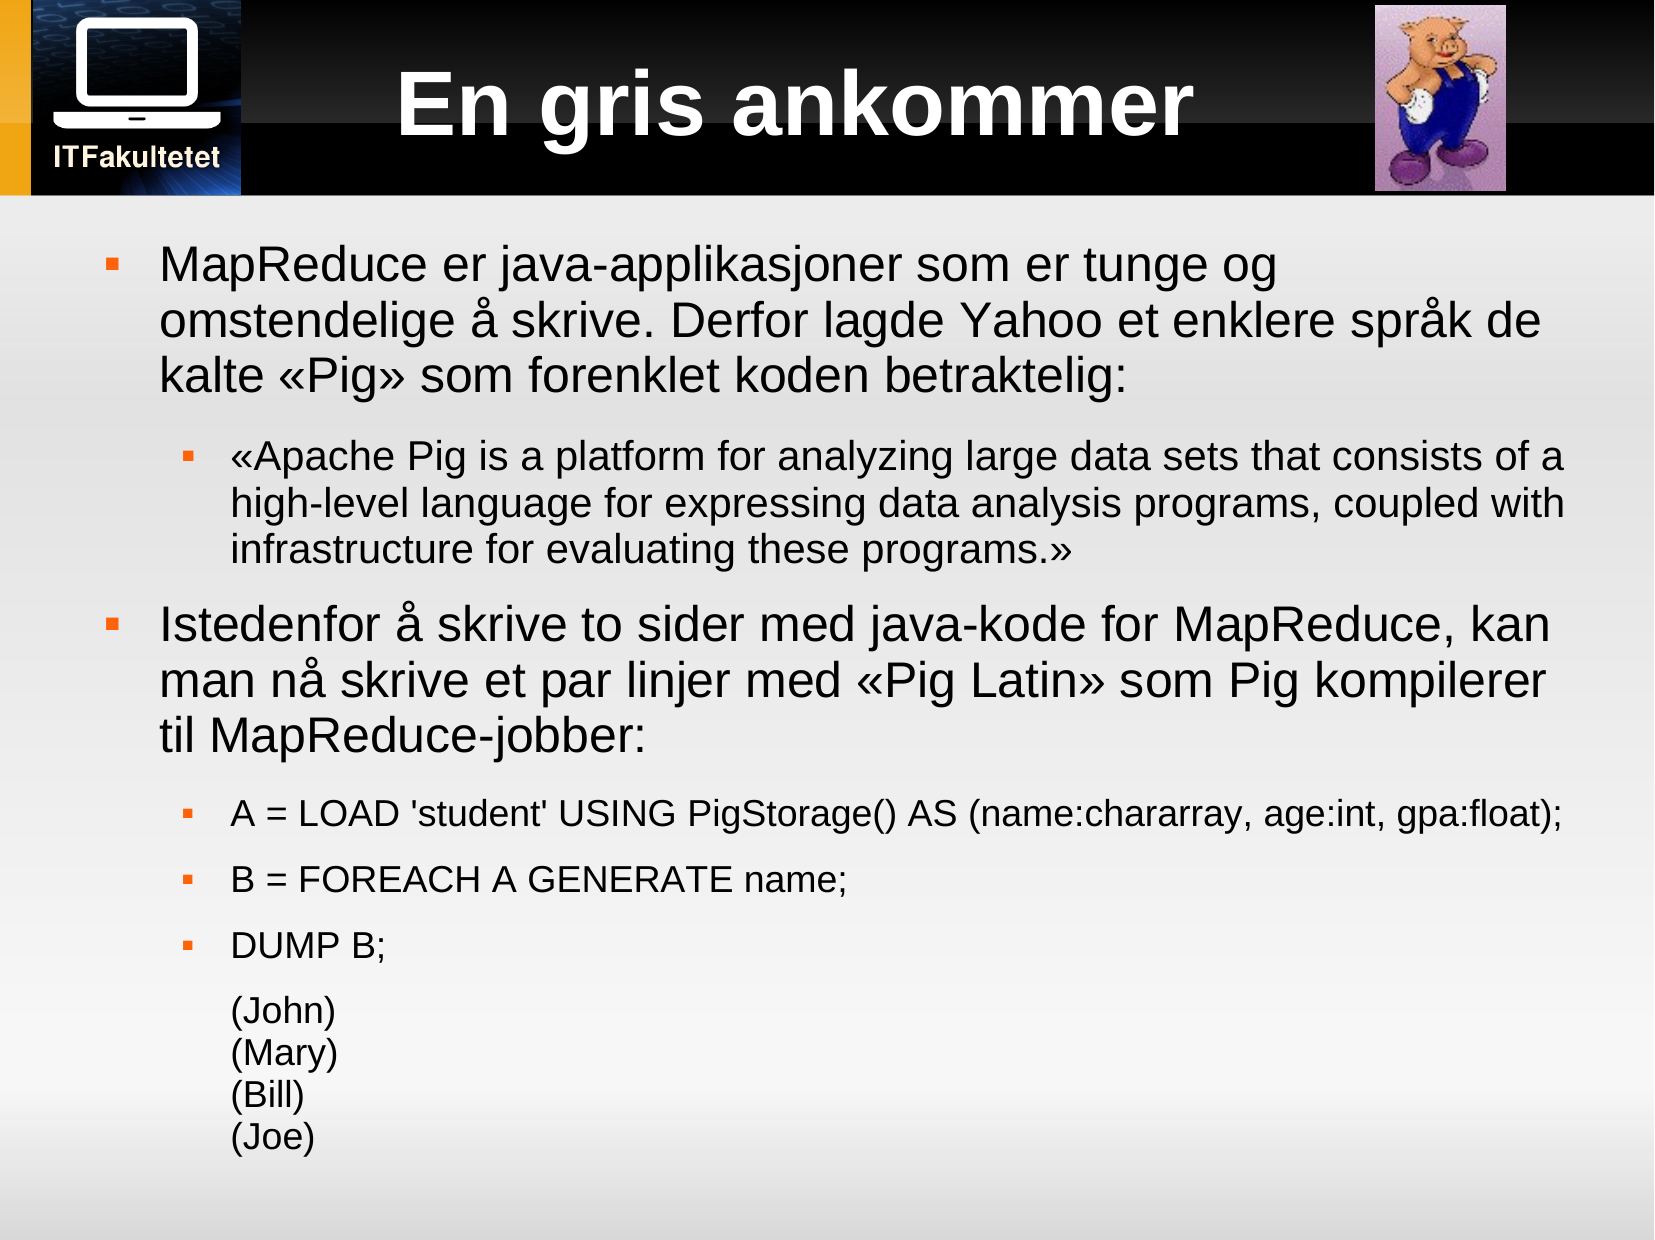

En gris ankommer
MapReduce er java-applikasjoner som er tunge og

omstendelige å skrive. Derfor lagde Yahoo et enklere språk de
kalte «Pig» som forenklet koden betraktelig:
«Apache Pig is a platform for analyzing large data sets that consists of a

high-level language for expressing data analysis programs, coupled with
infrastructure for evaluating these programs.»
Istedenfor å skrive to sider med java-kode for MapReduce, kan

man nå skrive et par linjer med «Pig Latin» som Pig kompilerer
til MapReduce-jobber:
A = LOAD 'student' USING PigStorage() AS (name:chararray, age:int, gpa:float);

B = FOREACH A GENERATE name;

DUMP B;

(John)
(Mary)
(Bill)
(Joe)